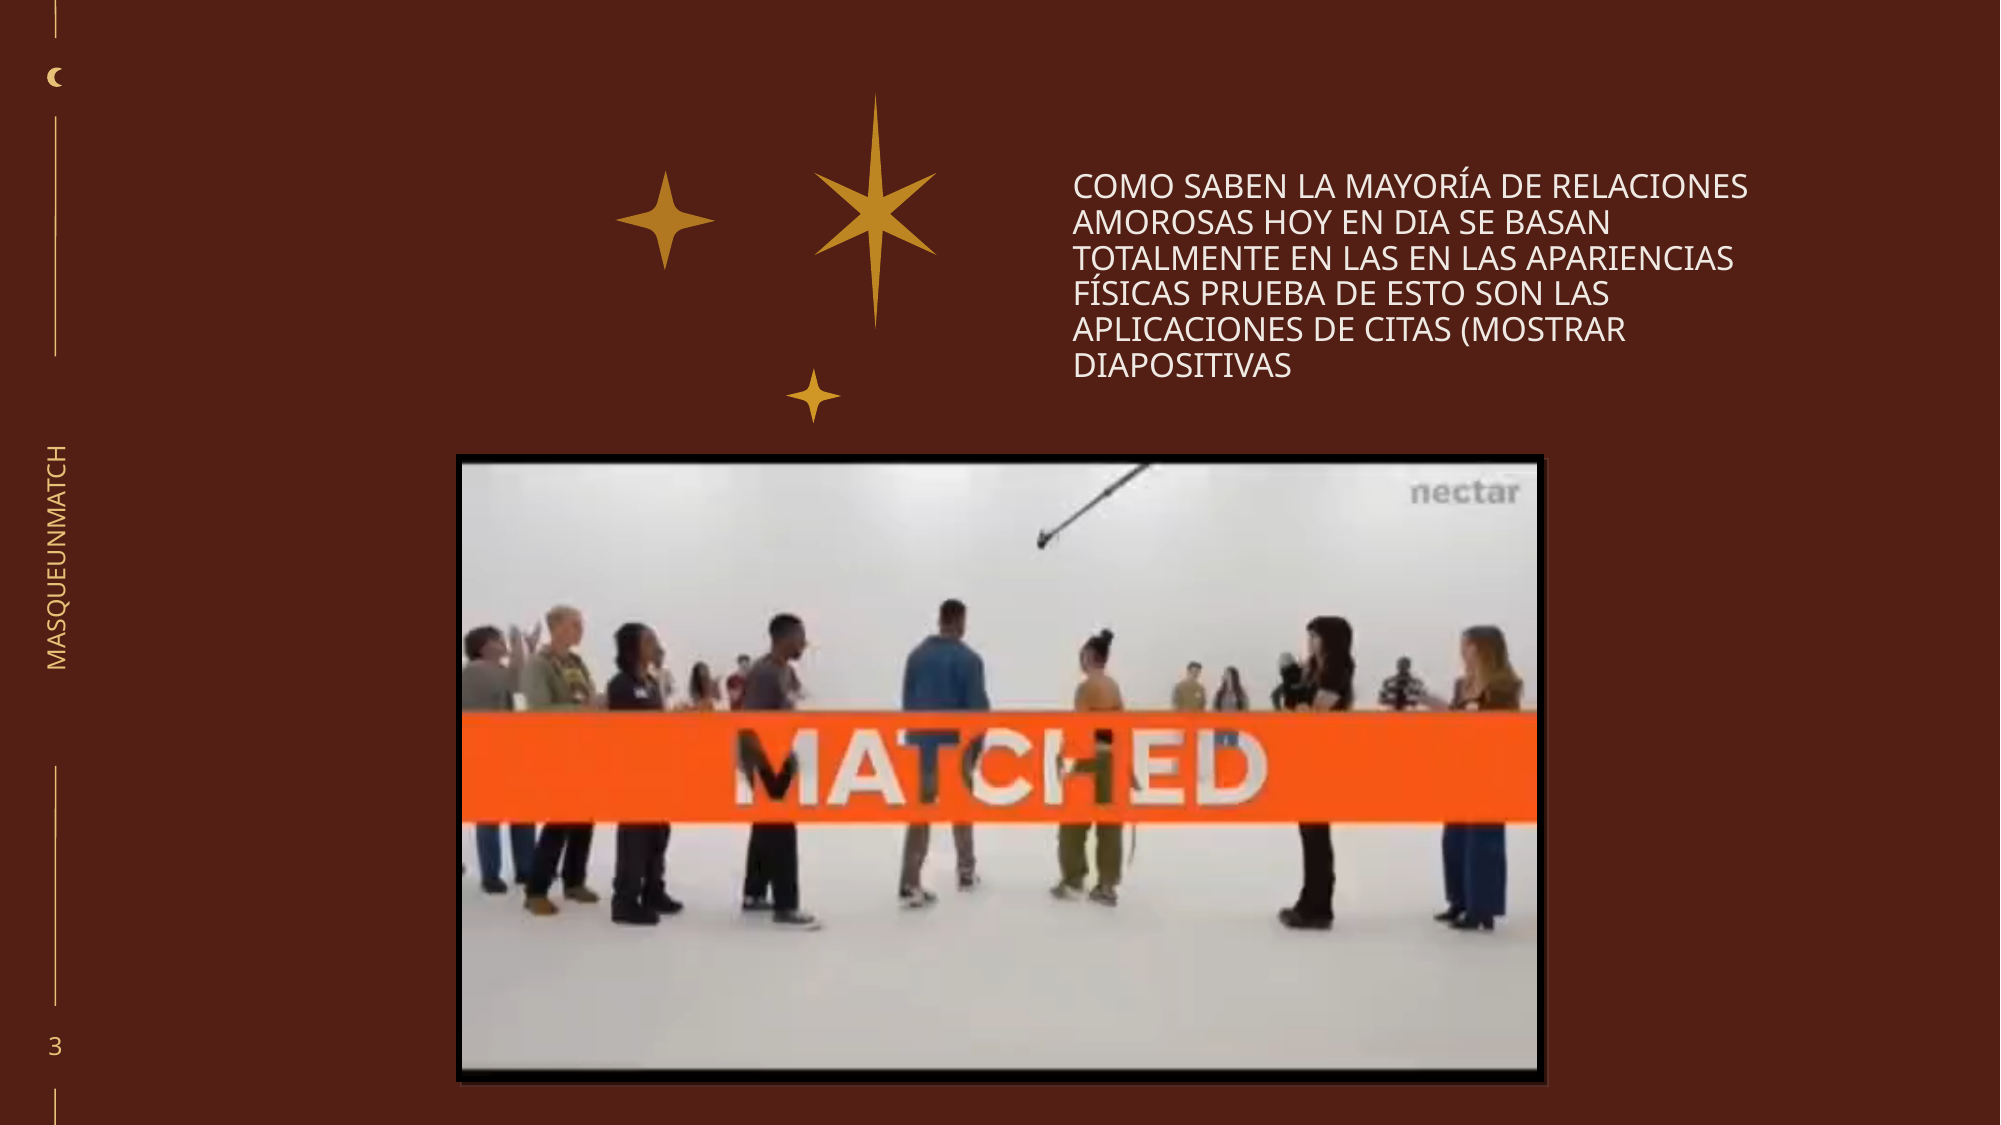

# COMO SABEN LA MAYORÍA DE RELACIONES AMOROSAS HOY EN DIA SE BASAN TOTALMENTE EN LAS​ EN LAS APARIENCIAS FÍSICAS PRUEBA DE ESTO SON LAS APLICACIONES DE CITAS (MOSTRAR DIAPOSITIVAS
MASQUEUNMATCH